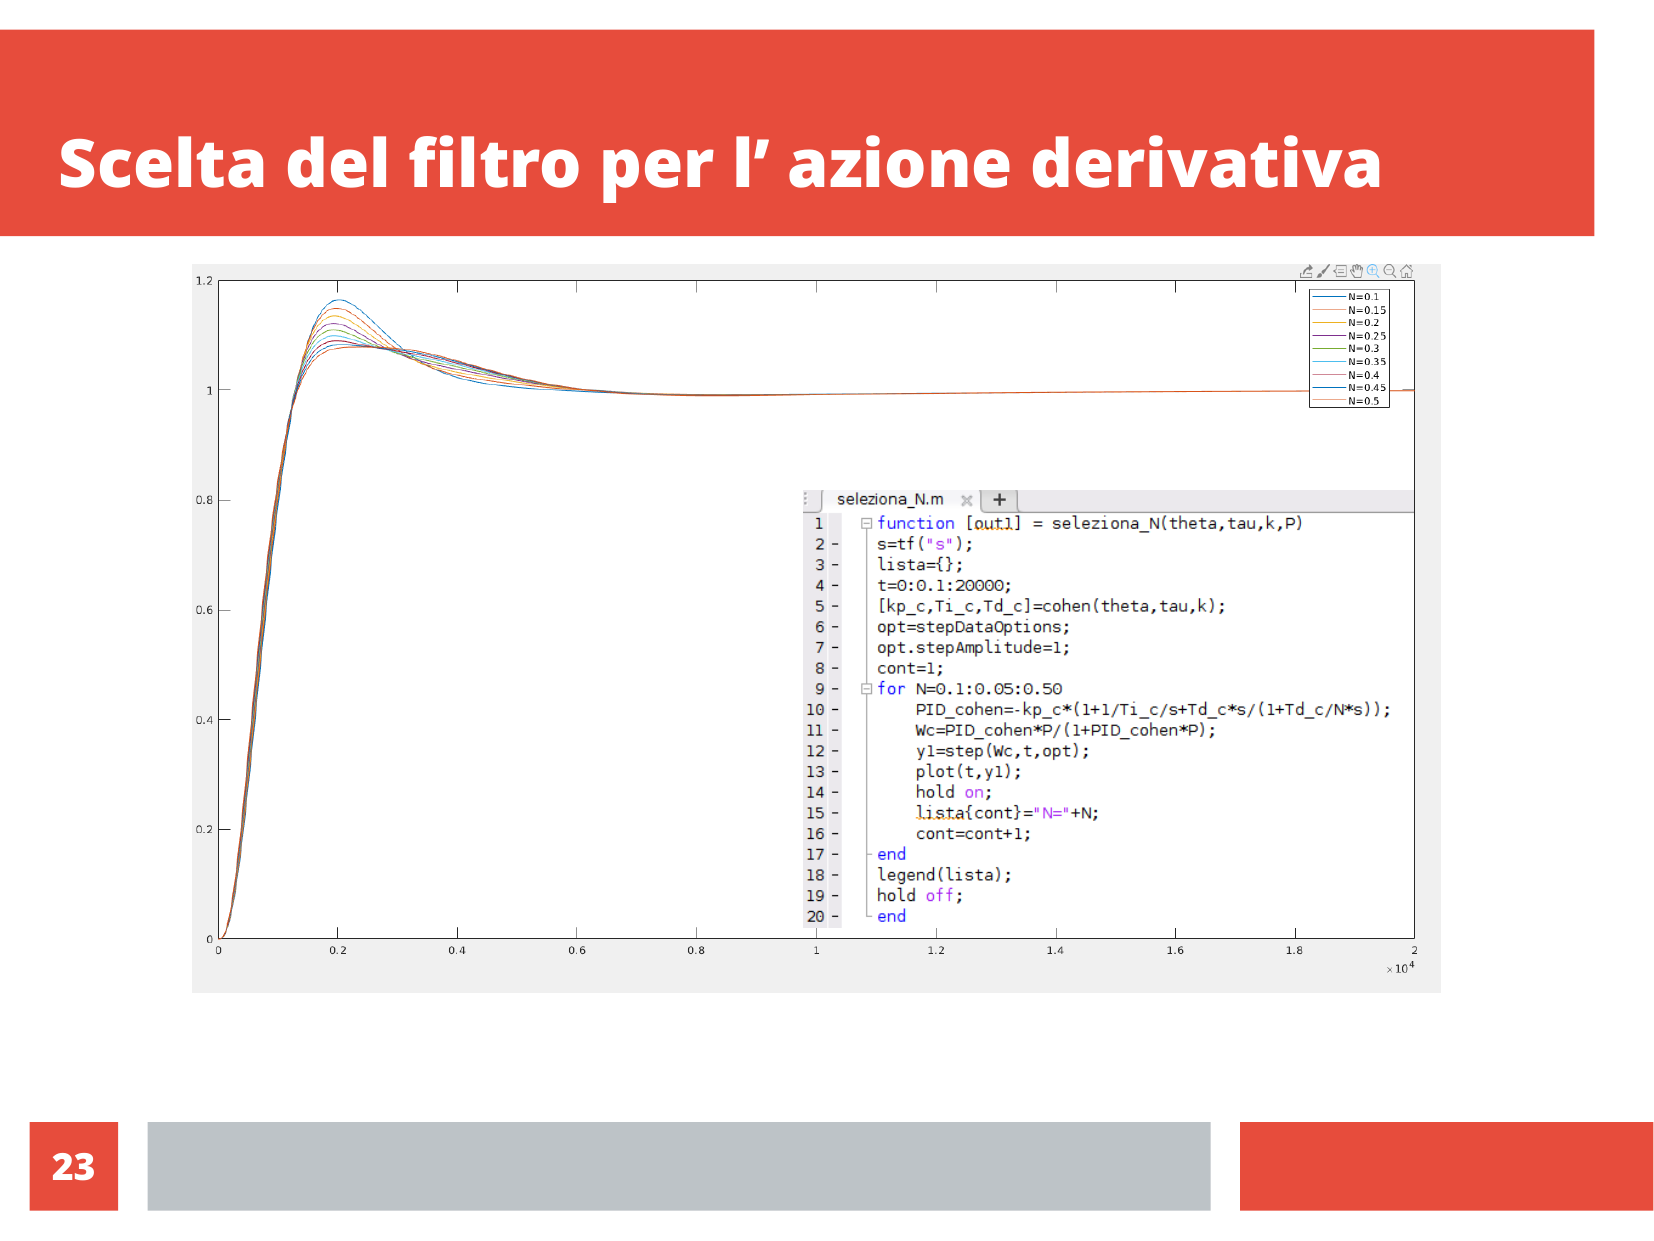

# Scelta del filtro per l’ azione derivativa
23